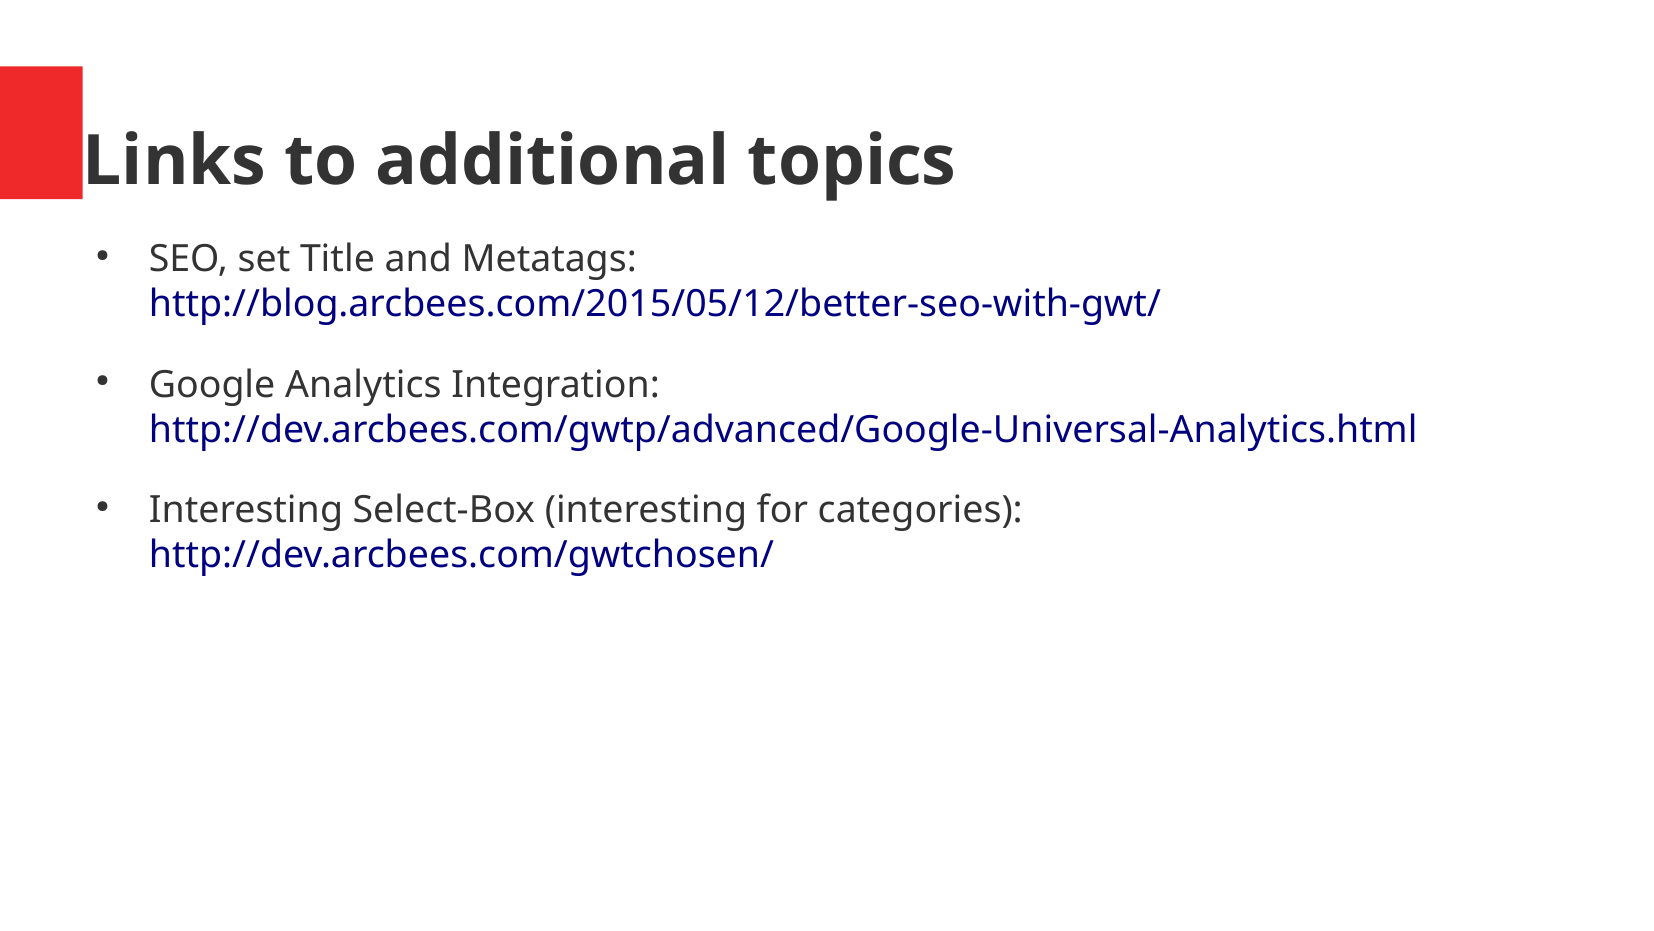

# Links to additional topics
SEO, set Title and Metatags:
http://blog.arcbees.com/2015/05/12/better-seo-with-gwt/
Google Analytics Integration:
http://dev.arcbees.com/gwtp/advanced/Google-Universal-Analytics.html
Interesting Select-Box (interesting for categories):
http://dev.arcbees.com/gwtchosen/